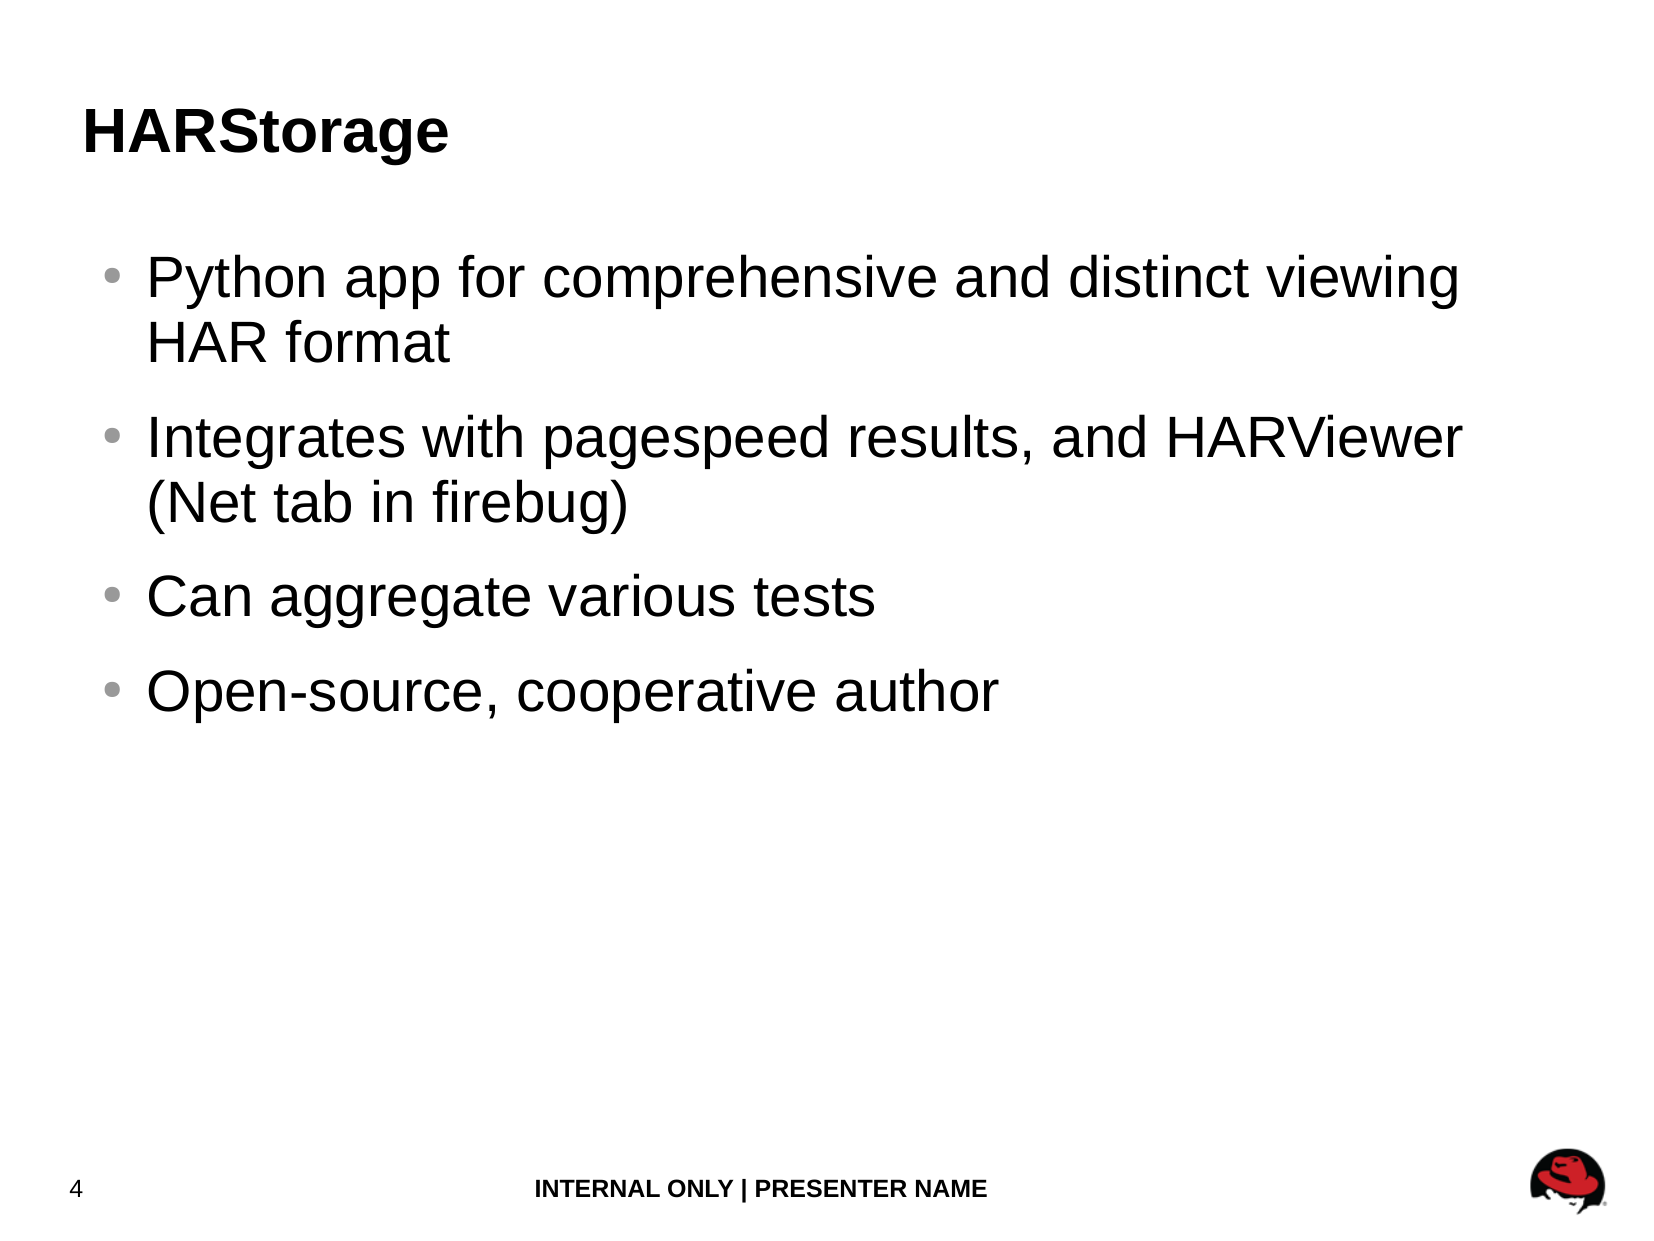

# HARStorage
Python app for comprehensive and distinct viewing HAR format
Integrates with pagespeed results, and HARViewer (Net tab in firebug)
Can aggregate various tests
Open-source, cooperative author